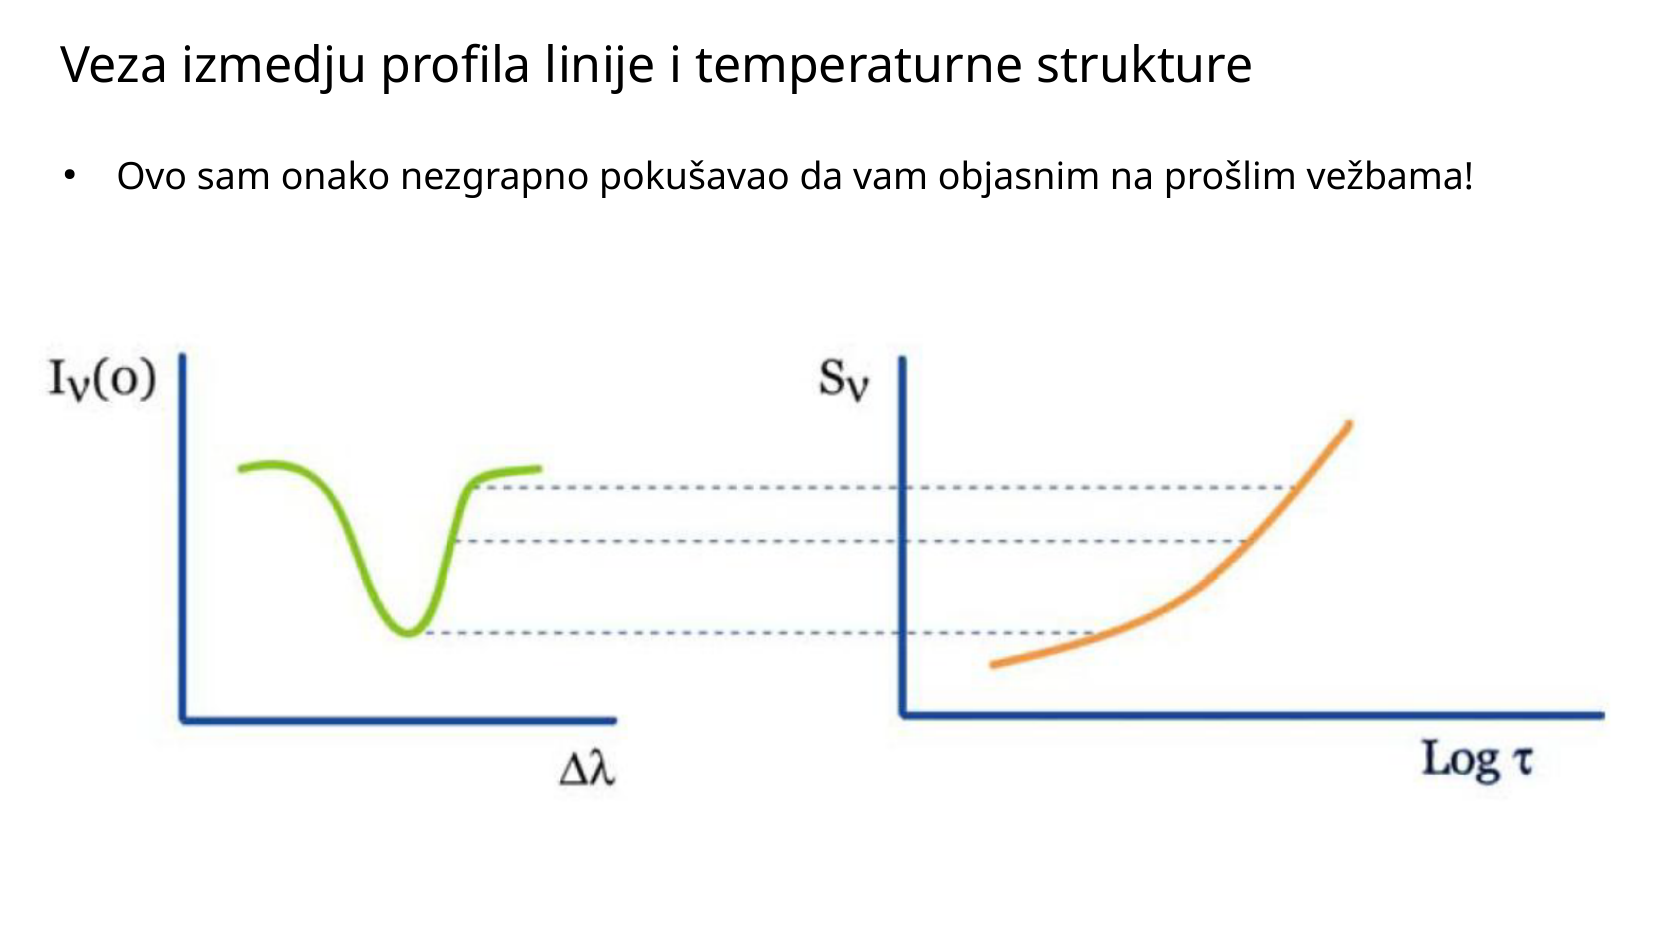

# Veza izmedju profila linije i temperaturne strukture
Ovo sam onako nezgrapno pokušavao da vam objasnim na prošlim vežbama!